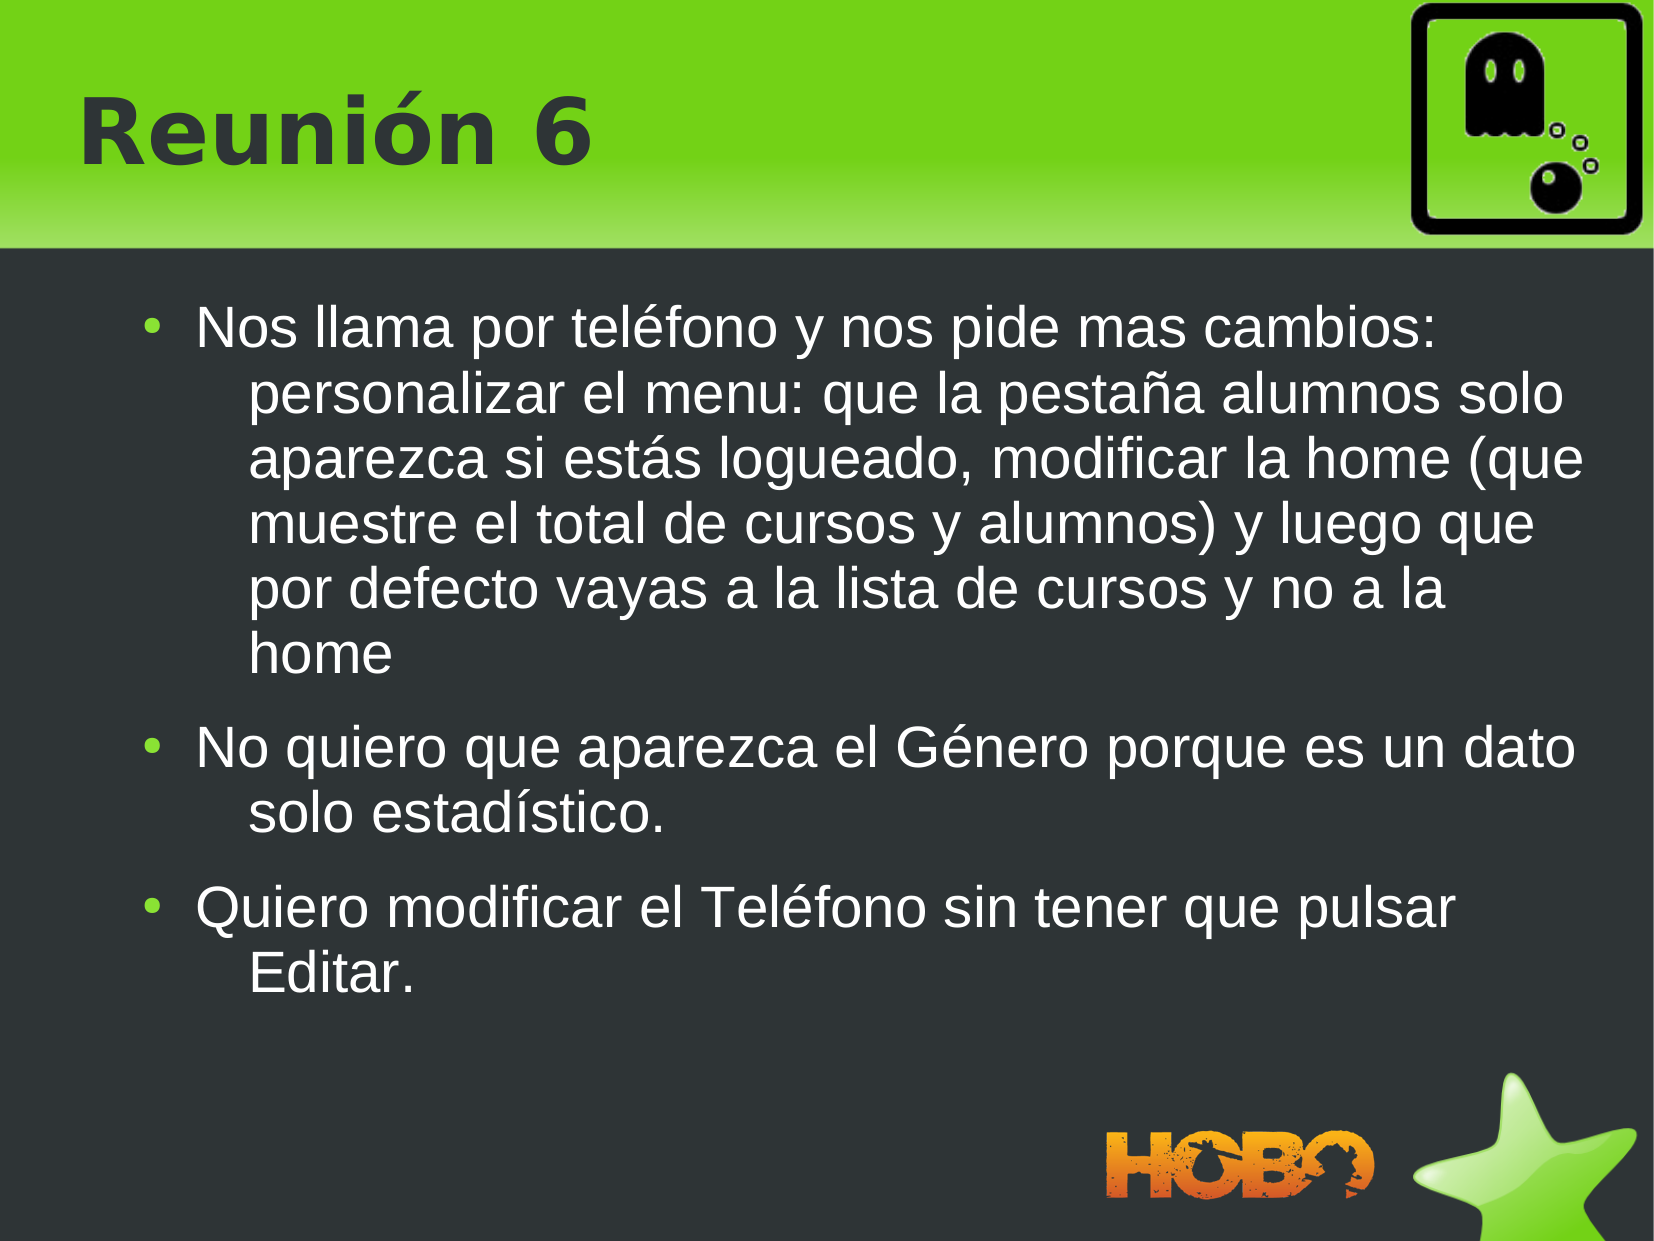

# Reunión 6
Nos llama por teléfono y nos pide mas cambios: personalizar el menu: que la pestaña alumnos solo aparezca si estás logueado, modificar la home (que muestre el total de cursos y alumnos) y luego que por defecto vayas a la lista de cursos y no a la home
No quiero que aparezca el Género porque es un dato solo estadístico.
Quiero modificar el Teléfono sin tener que pulsar Editar.